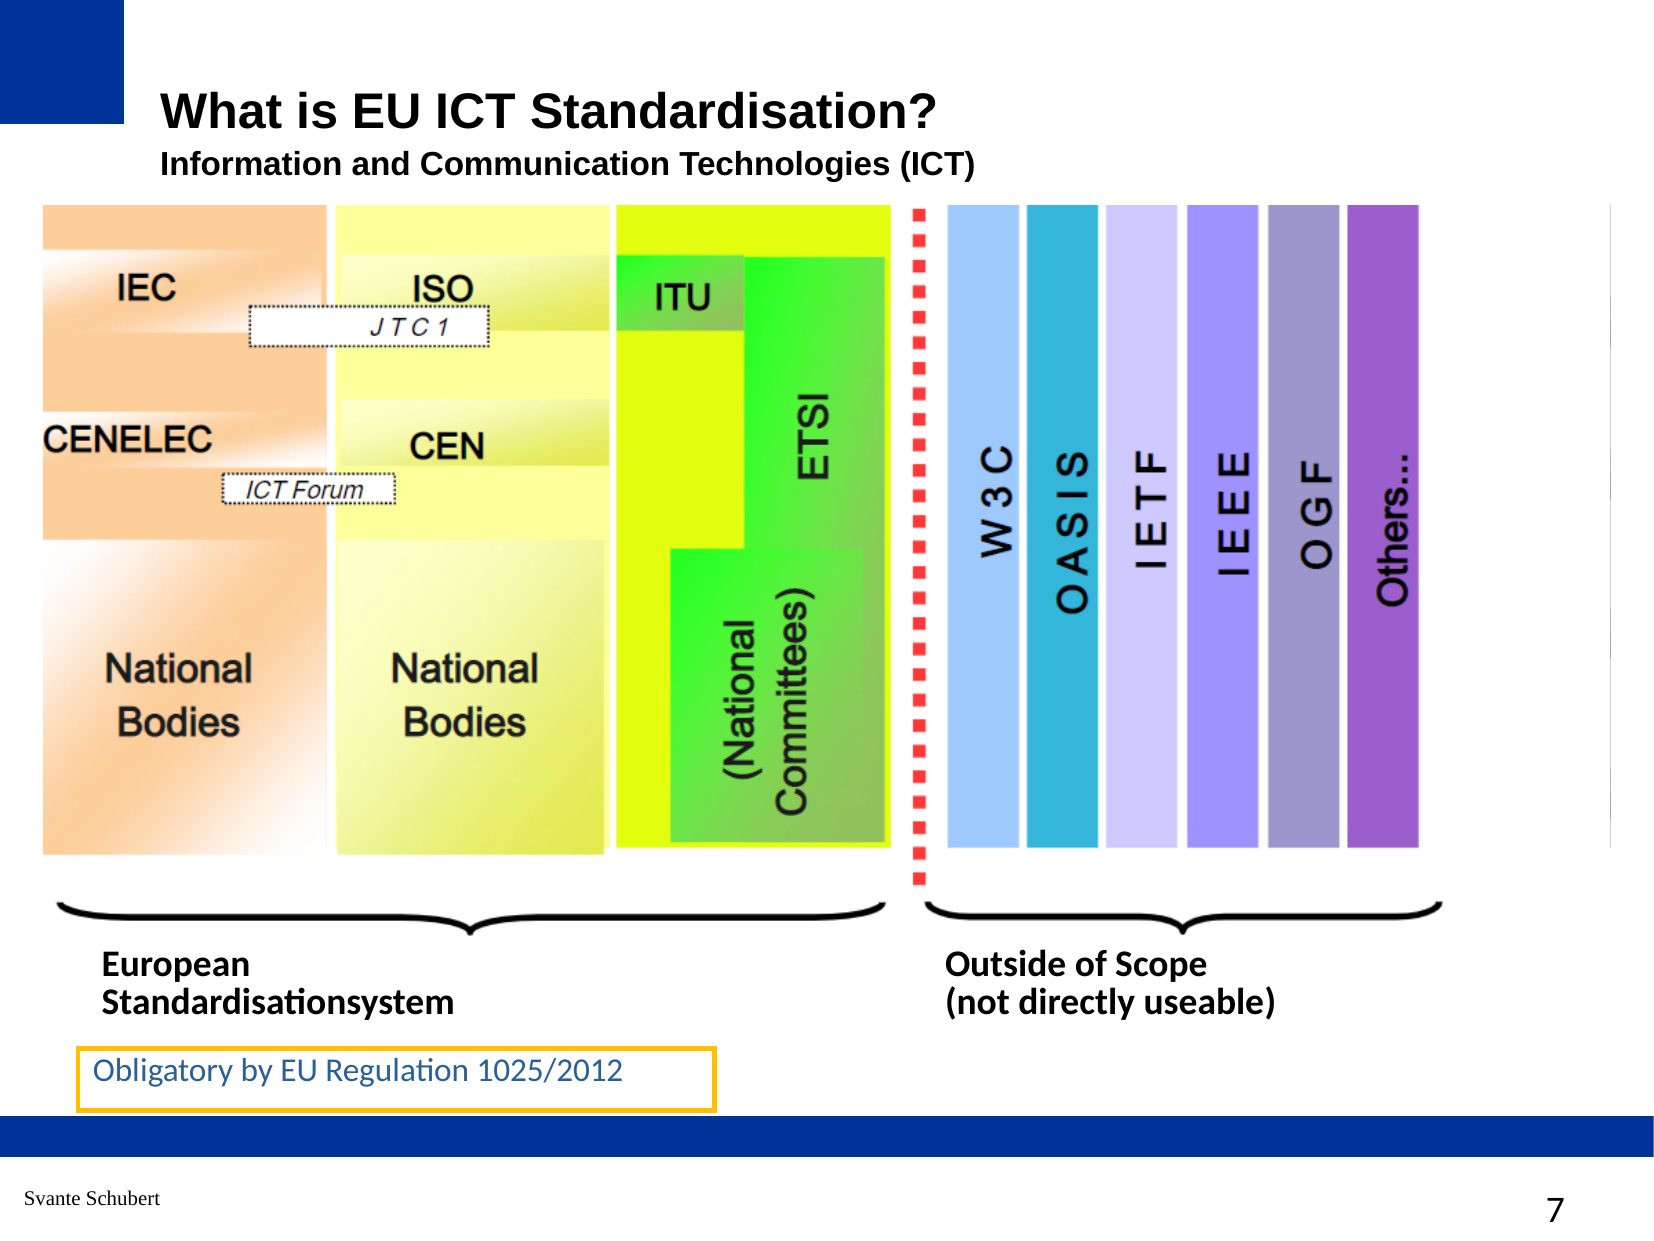

# What is EU ICT Standardisation? Information and Communication Technologies (ICT)
 test
European Standardisationsystem
Outside of Scope
(not directly useable)
Obligatory by EU Regulation 1025/2012
Svante Schubert